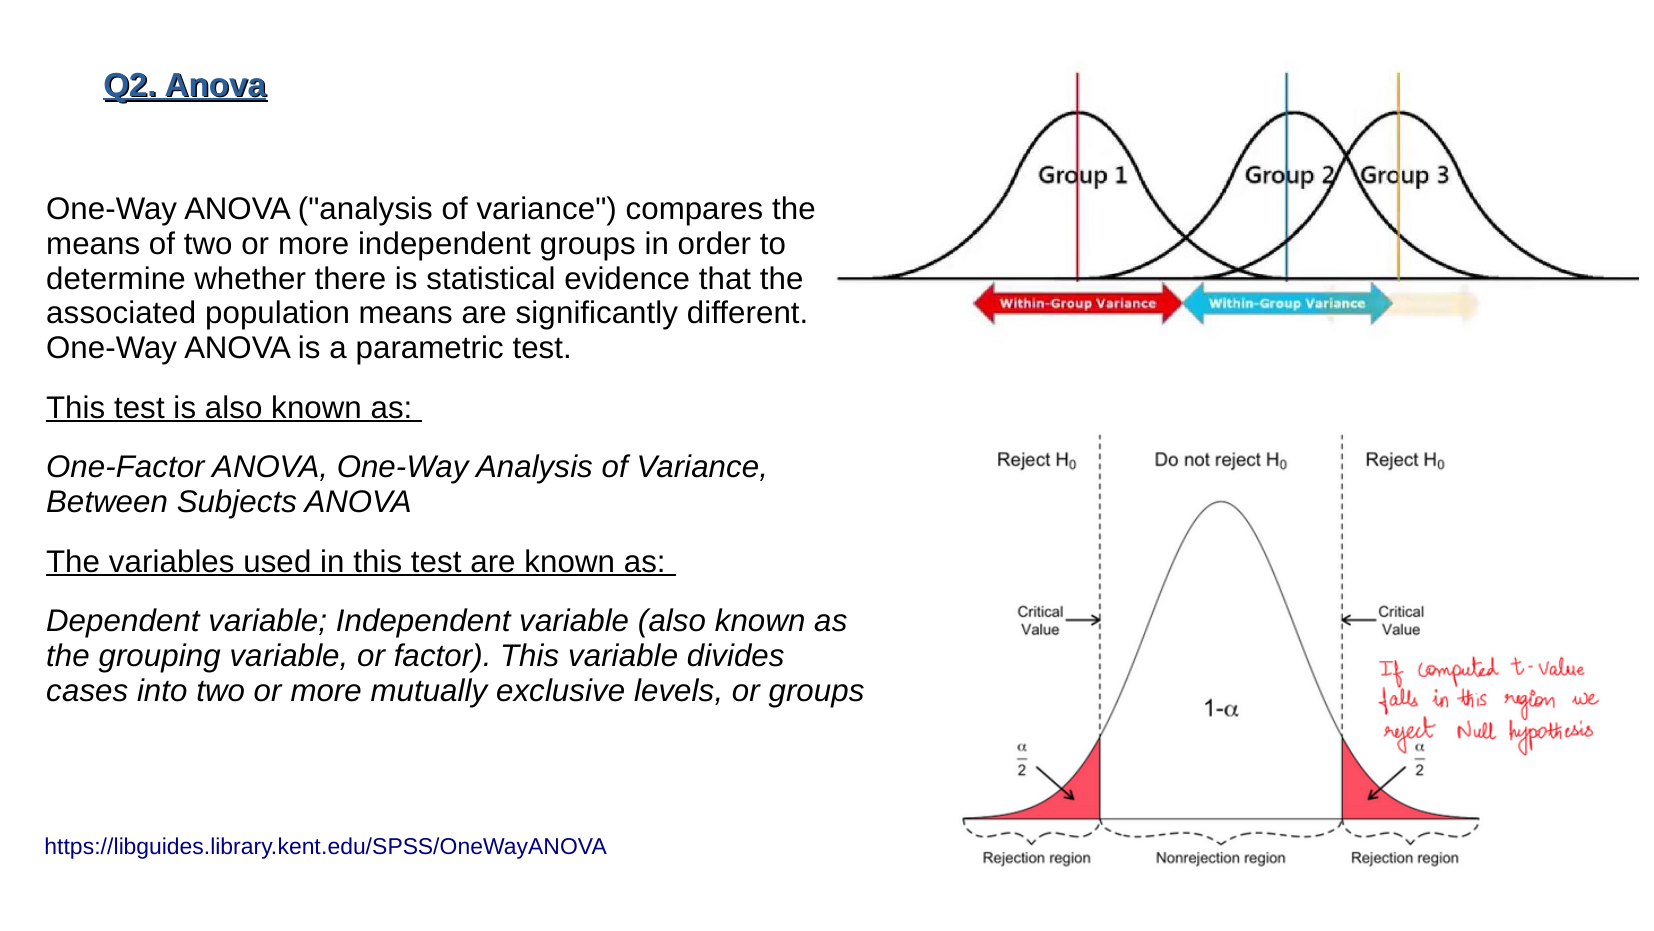

Q2. Anova
One-Way ANOVA ("analysis of variance") compares the means of two or more independent groups in order to determine whether there is statistical evidence that the associated population means are significantly different. One-Way ANOVA is a parametric test.
This test is also known as:
One-Factor ANOVA, One-Way Analysis of Variance, Between Subjects ANOVA
The variables used in this test are known as:
Dependent variable; Independent variable (also known as the grouping variable, or factor). This variable divides cases into two or more mutually exclusive levels, or groups
https://libguides.library.kent.edu/SPSS/OneWayANOVA